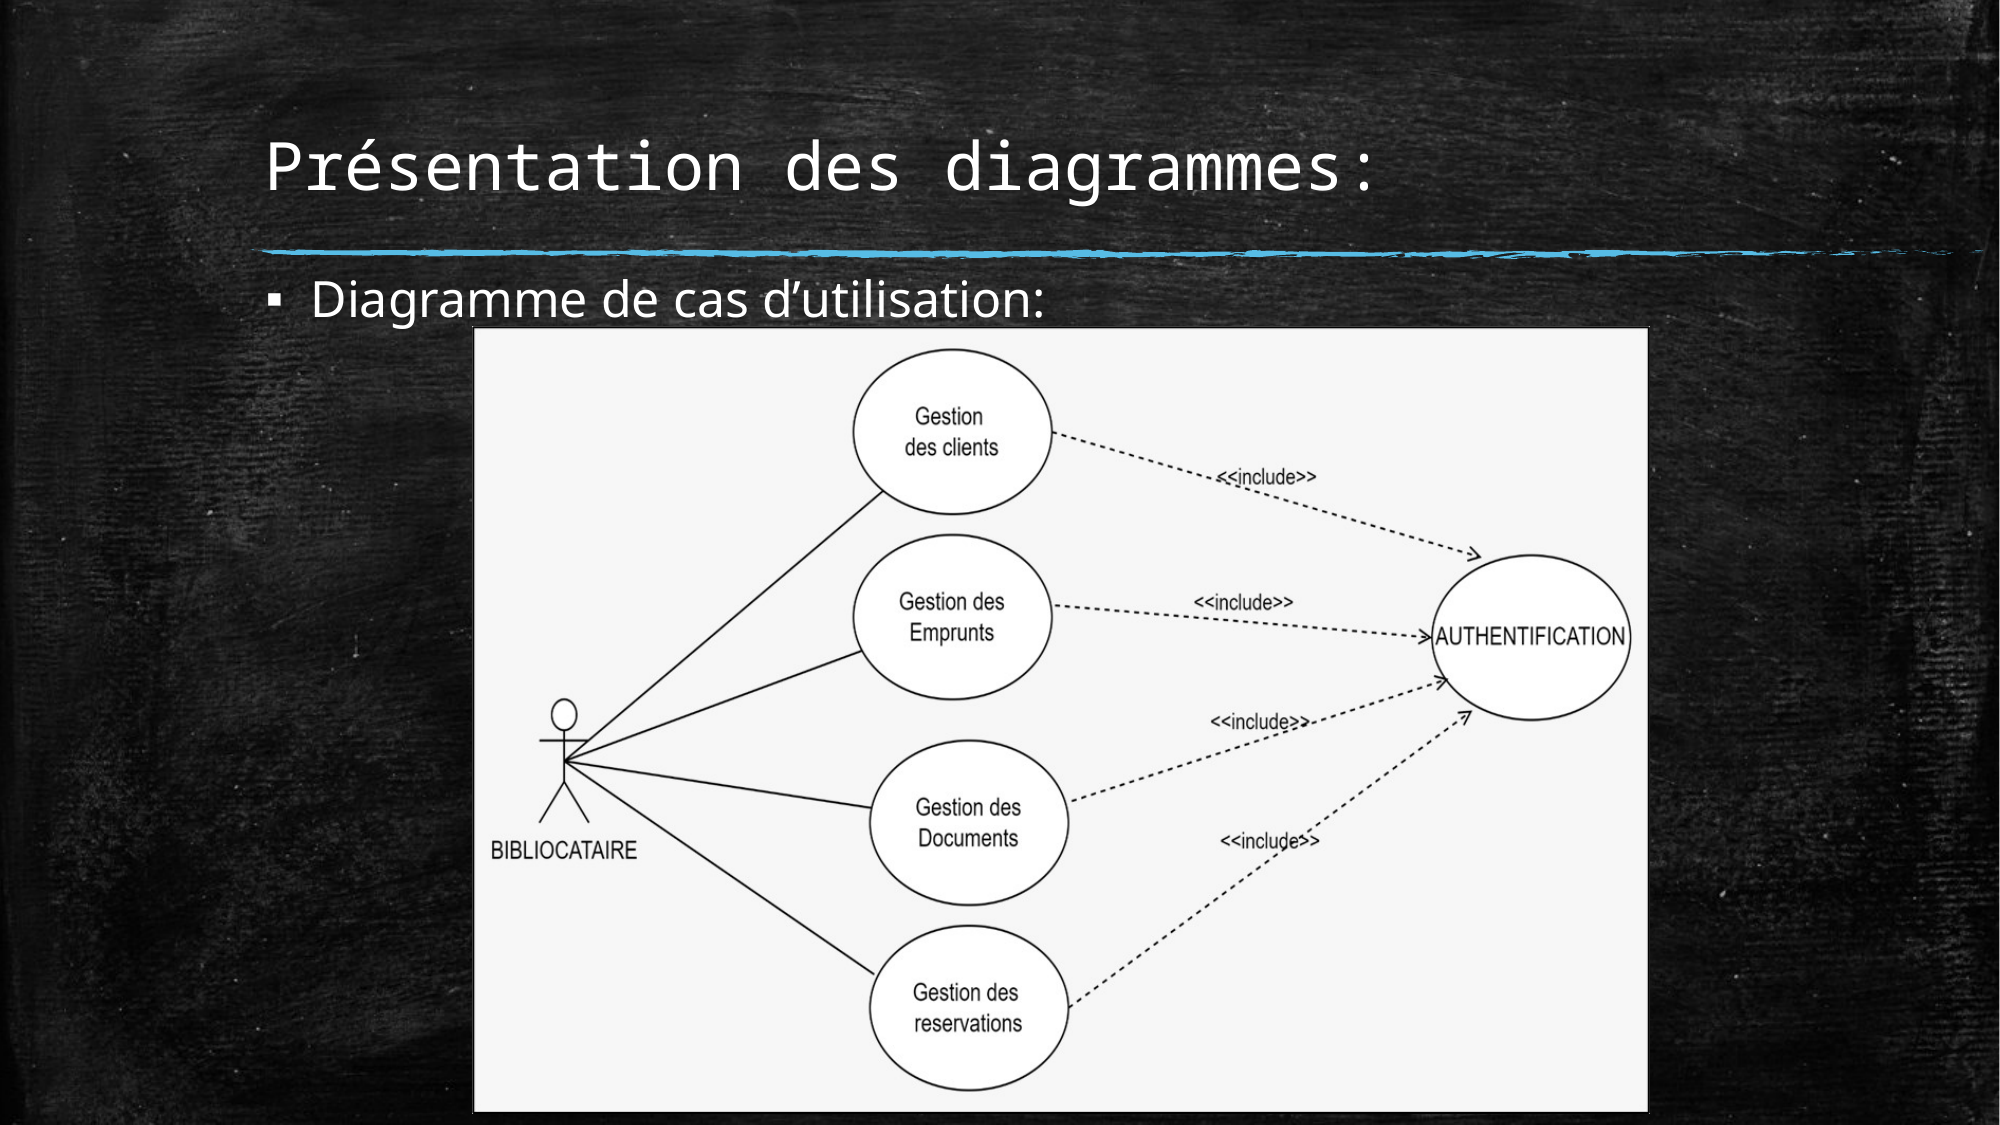

# Présentation des diagrammes:
Diagramme de cas d’utilisation: